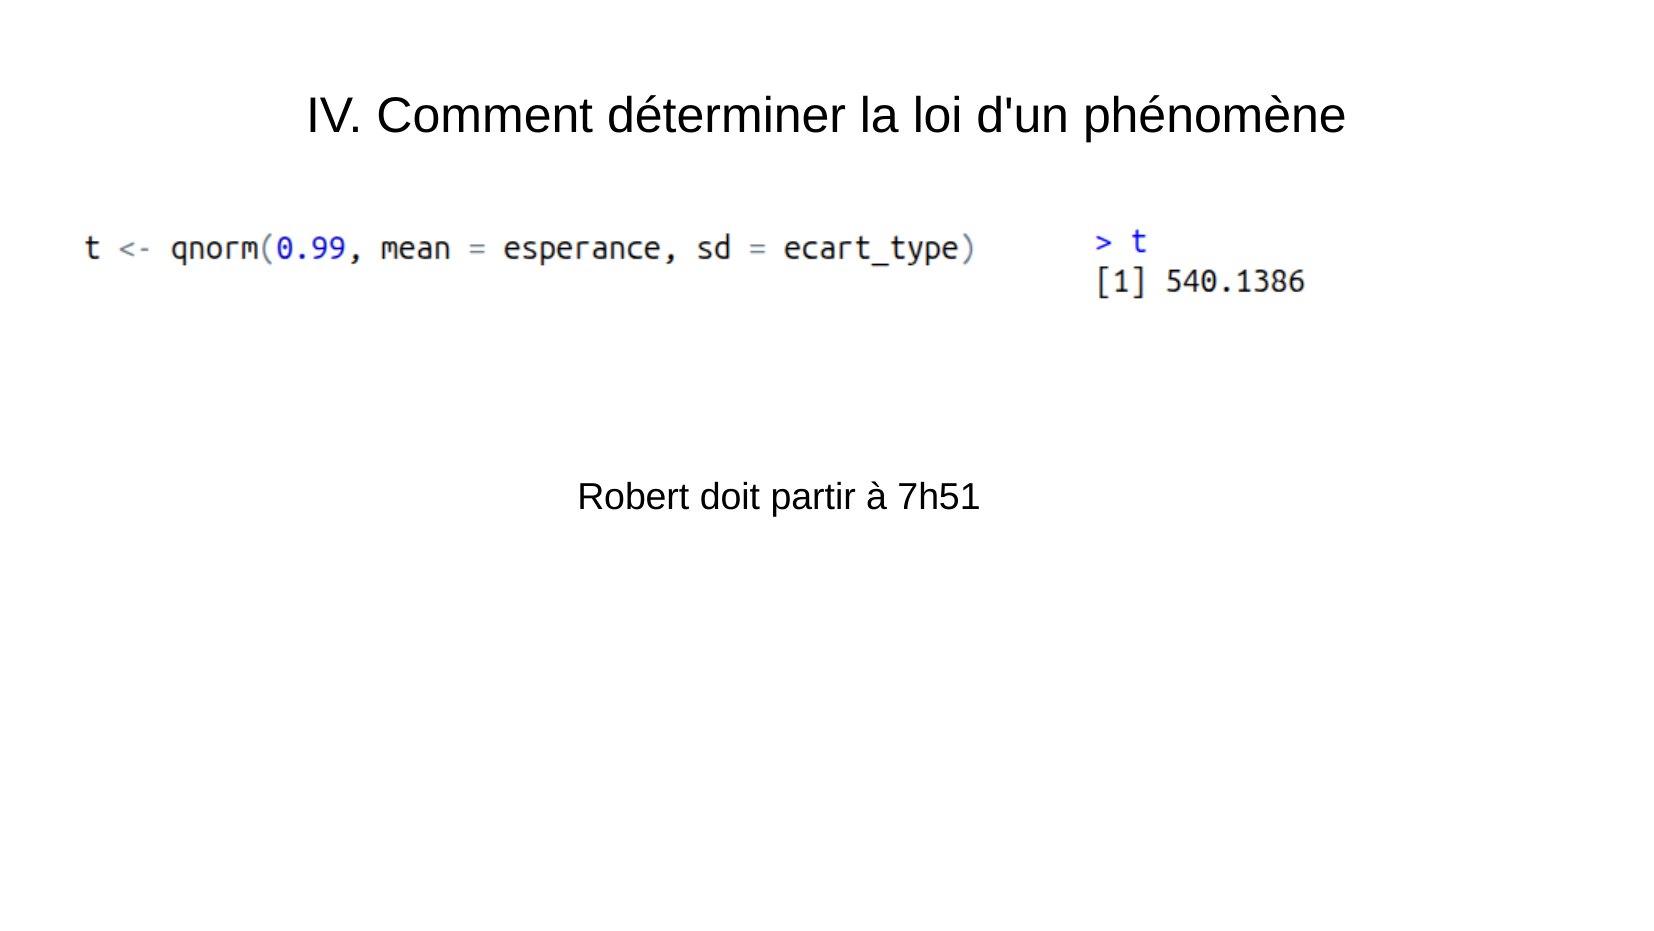

# IV. Comment déterminer la loi d'un phénomène
Robert doit partir à 7h51